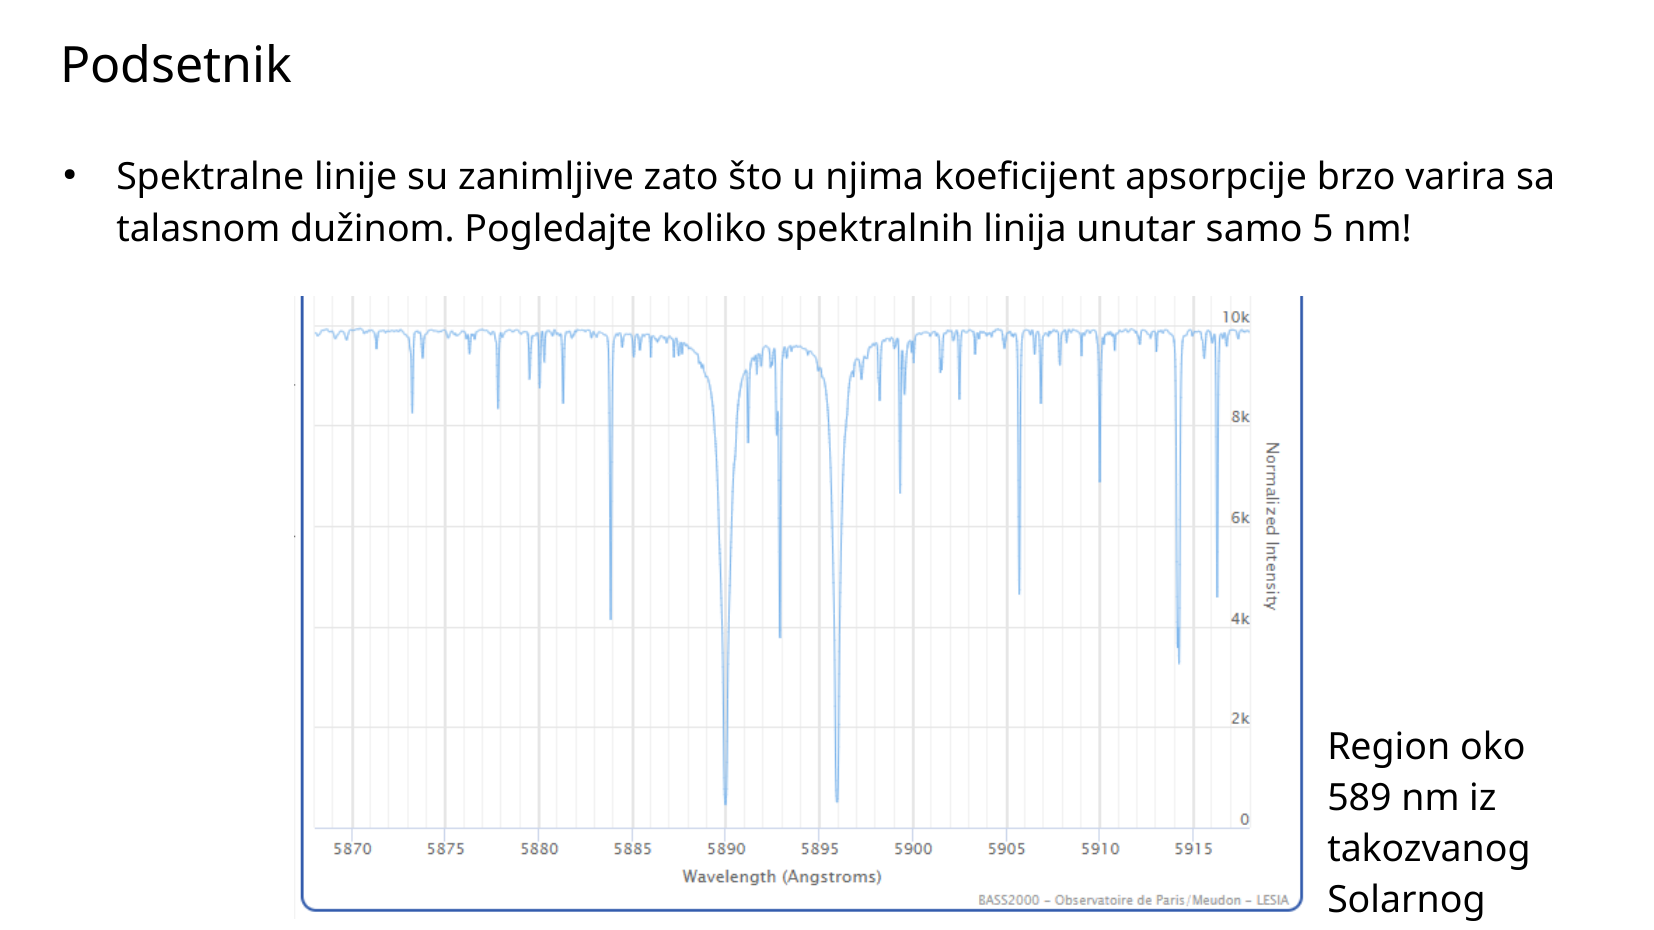

# Podsetnik
Spektralne linije su zanimljive zato što u njima koeficijent apsorpcije brzo varira sa talasnom dužinom. Pogledajte koliko spektralnih linija unutar samo 5 nm!
Region oko 589 nm iz takozvanog Solarnog Atlasa